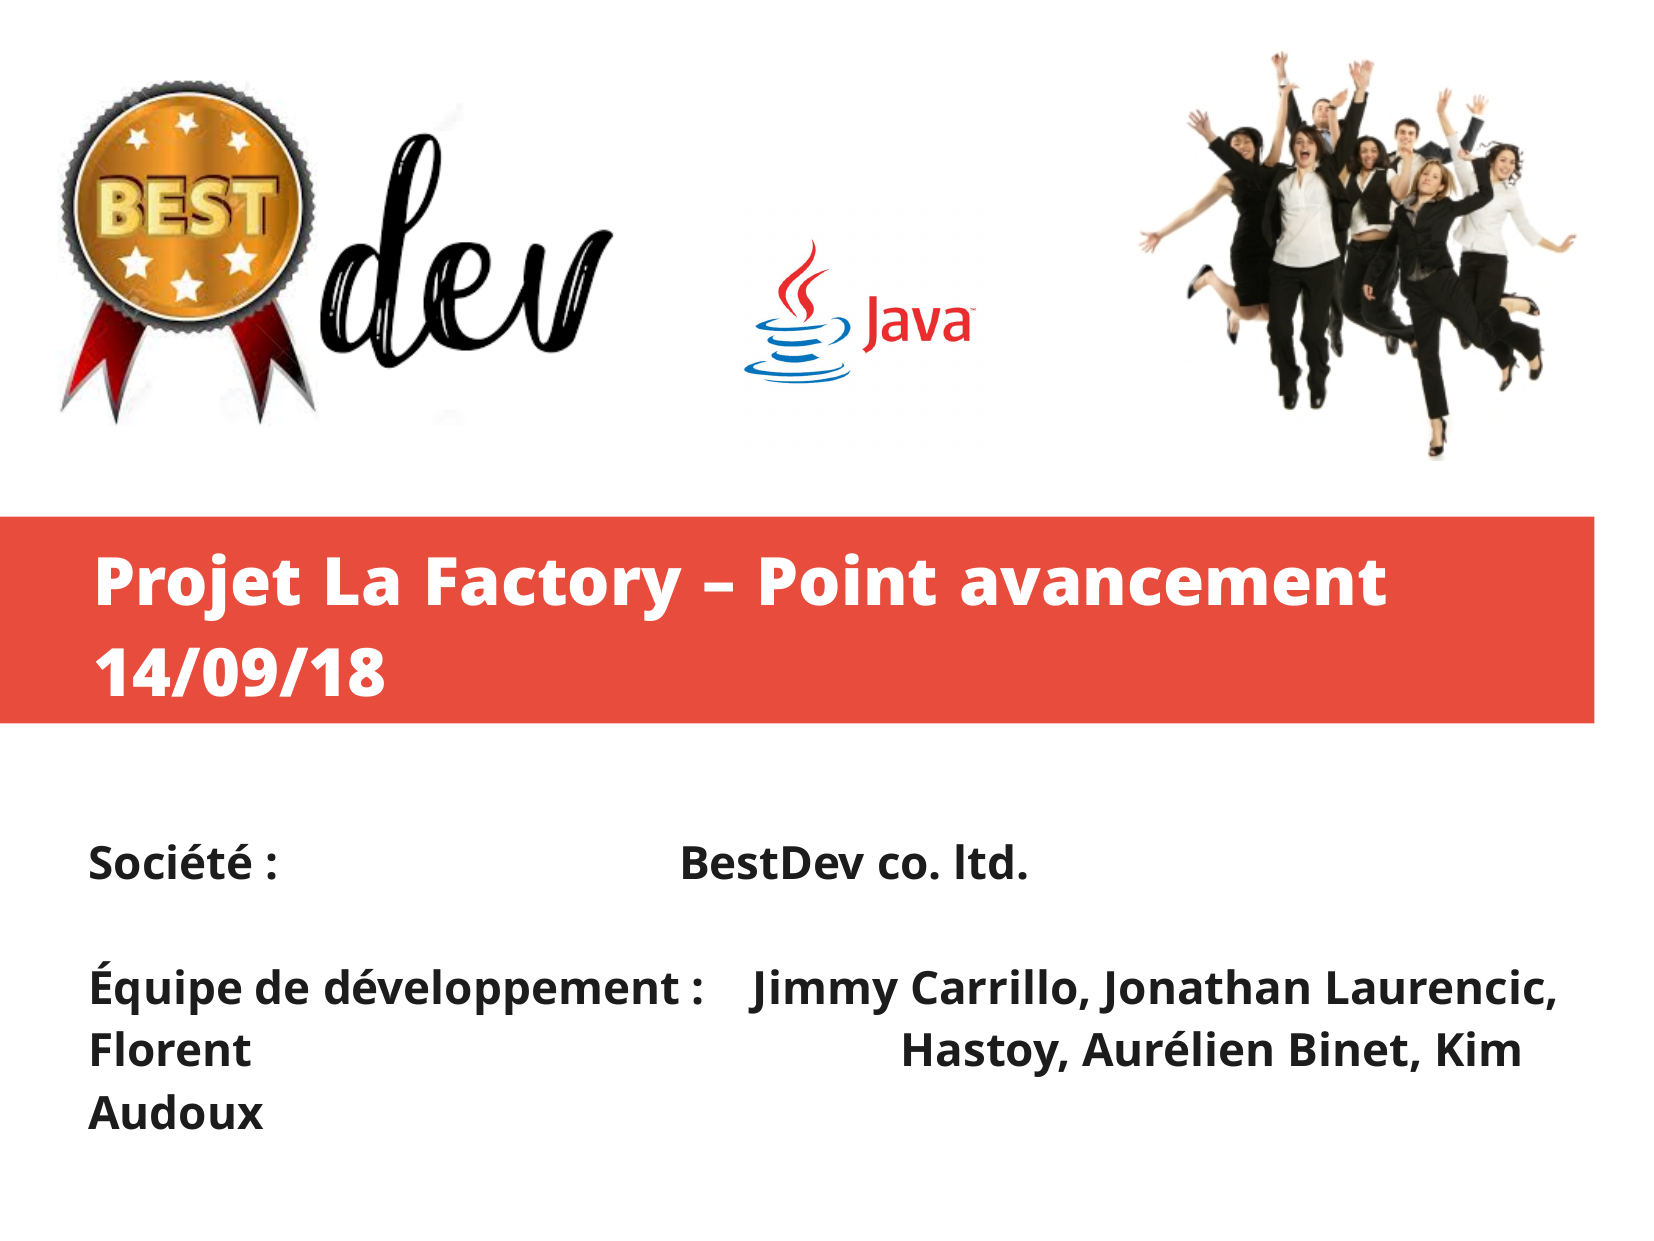

# Projet La Factory – Point avancement 14/09/18
Société : 						BestDev co. ltd.
Équipe de développement : 	Jimmy Carrillo, Jonathan Laurencic, Florent 									Hastoy, Aurélien Binet, Kim Audoux